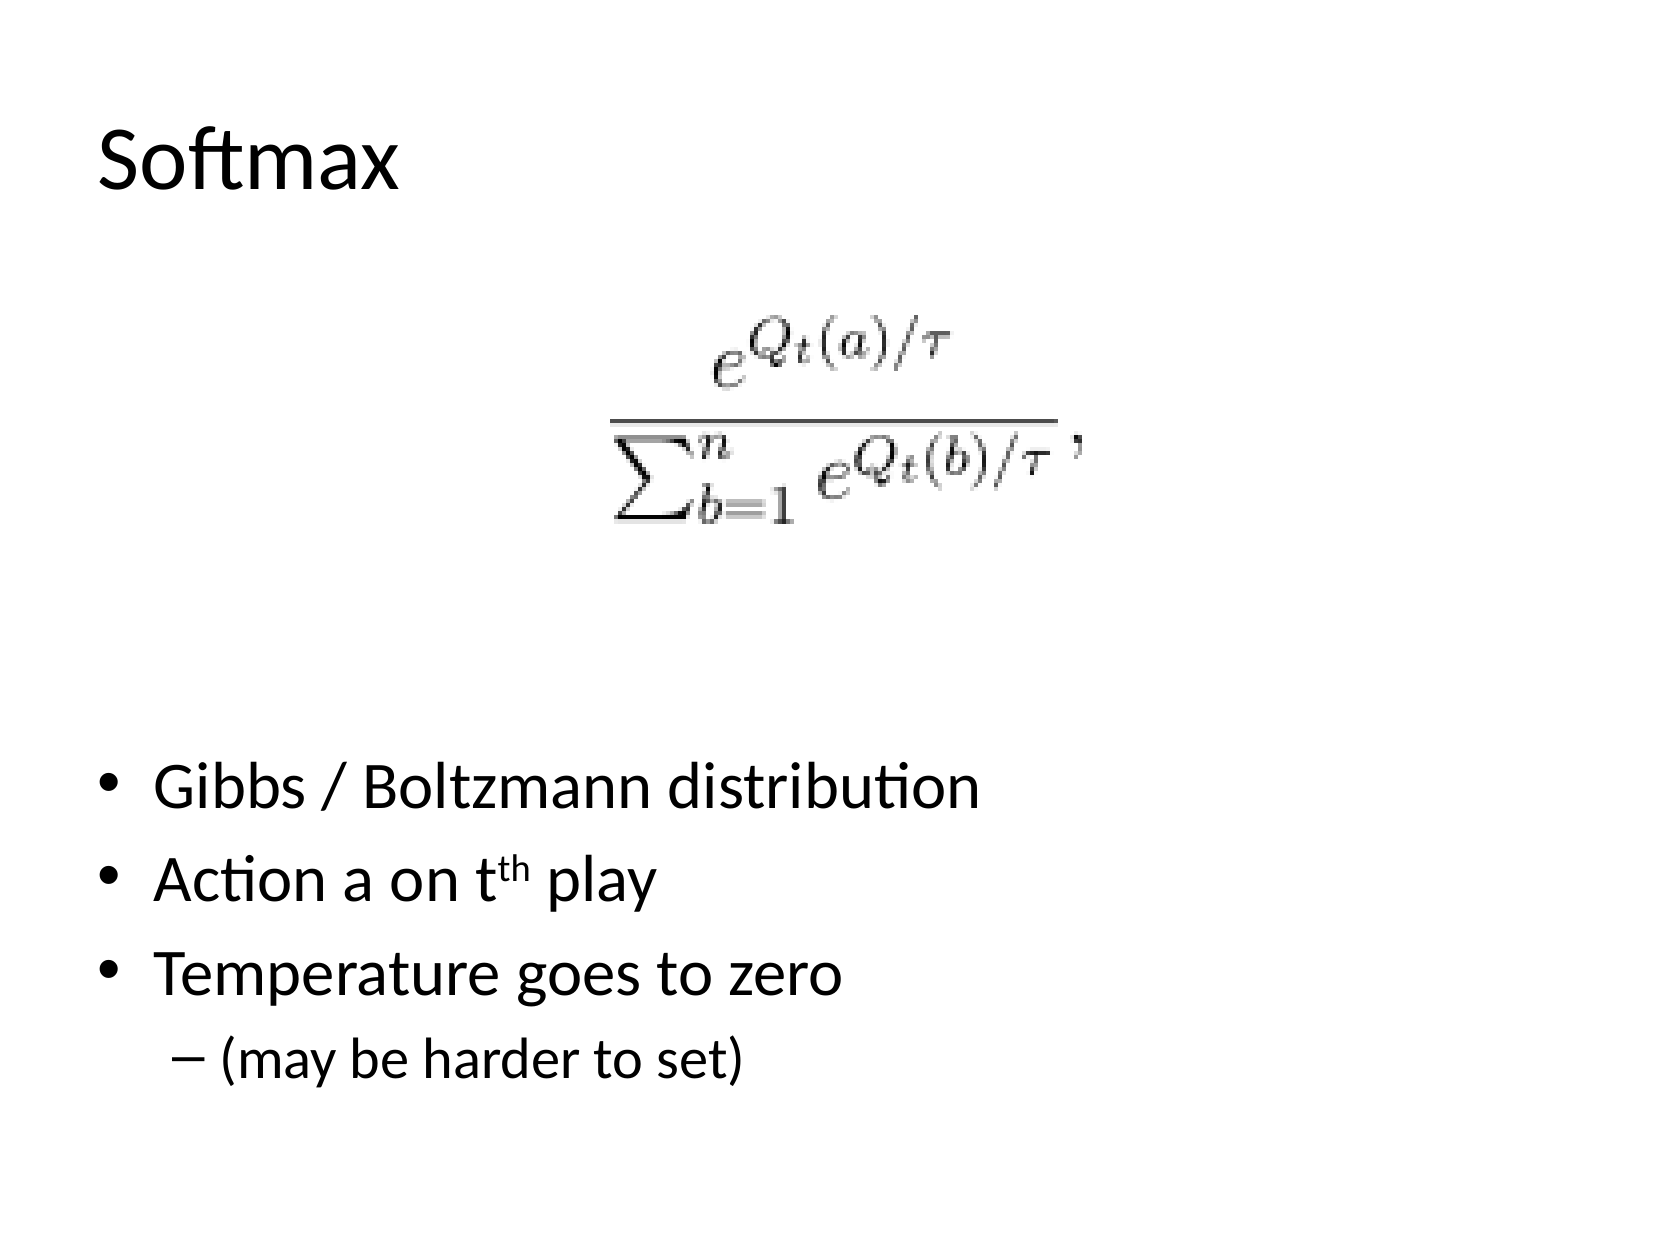

# Softmax
Gibbs / Boltzmann distribution
Action a on tth play
Temperature goes to zero
(may be harder to set)